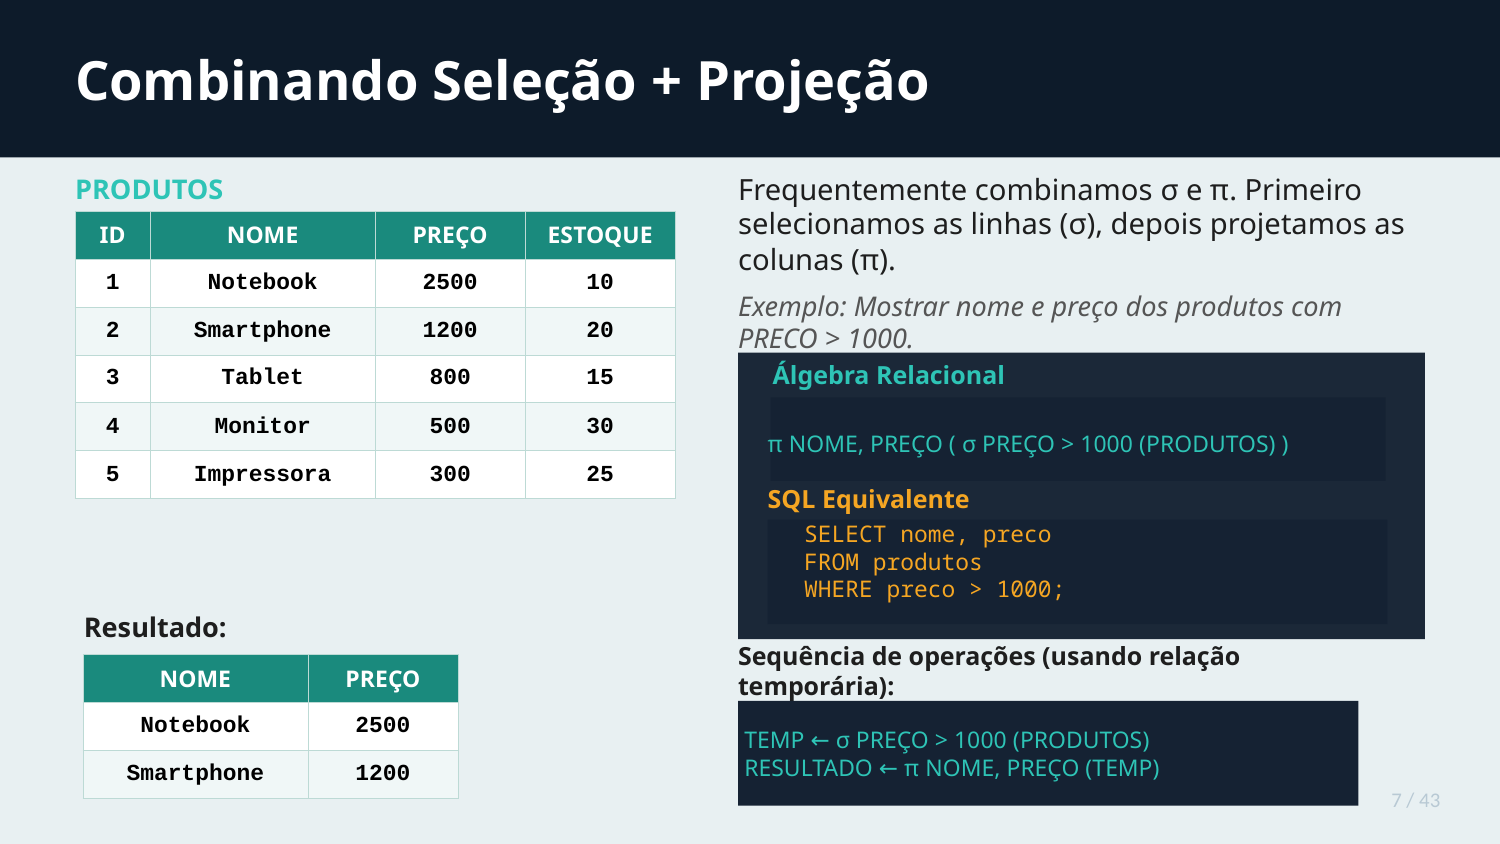

Combinando Seleção + Projeção
PRODUTOS
Frequentemente combinamos σ e π. Primeiro selecionamos as linhas (σ), depois projetamos as colunas (π).
| ID | NOME | PREÇO | ESTOQUE |
| --- | --- | --- | --- |
| 1 | Notebook | 2500 | 10 |
| 2 | Smartphone | 1200 | 20 |
| 3 | Tablet | 800 | 15 |
| 4 | Monitor | 500 | 30 |
| 5 | Impressora | 300 | 25 |
Exemplo: Mostrar nome e preço dos produtos com PRECO > 1000.
Álgebra Relacional
π NOME, PREÇO ( σ PREÇO > 1000 (PRODUTOS) )
SQL Equivalente
SELECT nome, preco
FROM produtos
WHERE preco > 1000;
Resultado:
Sequência de operações (usando relação temporária):
| NOME | PREÇO |
| --- | --- |
| Notebook | 2500 |
| Smartphone | 1200 |
TEMP ← σ PREÇO > 1000 (PRODUTOS)
RESULTADO ← π NOME, PREÇO (TEMP)
7 / 43